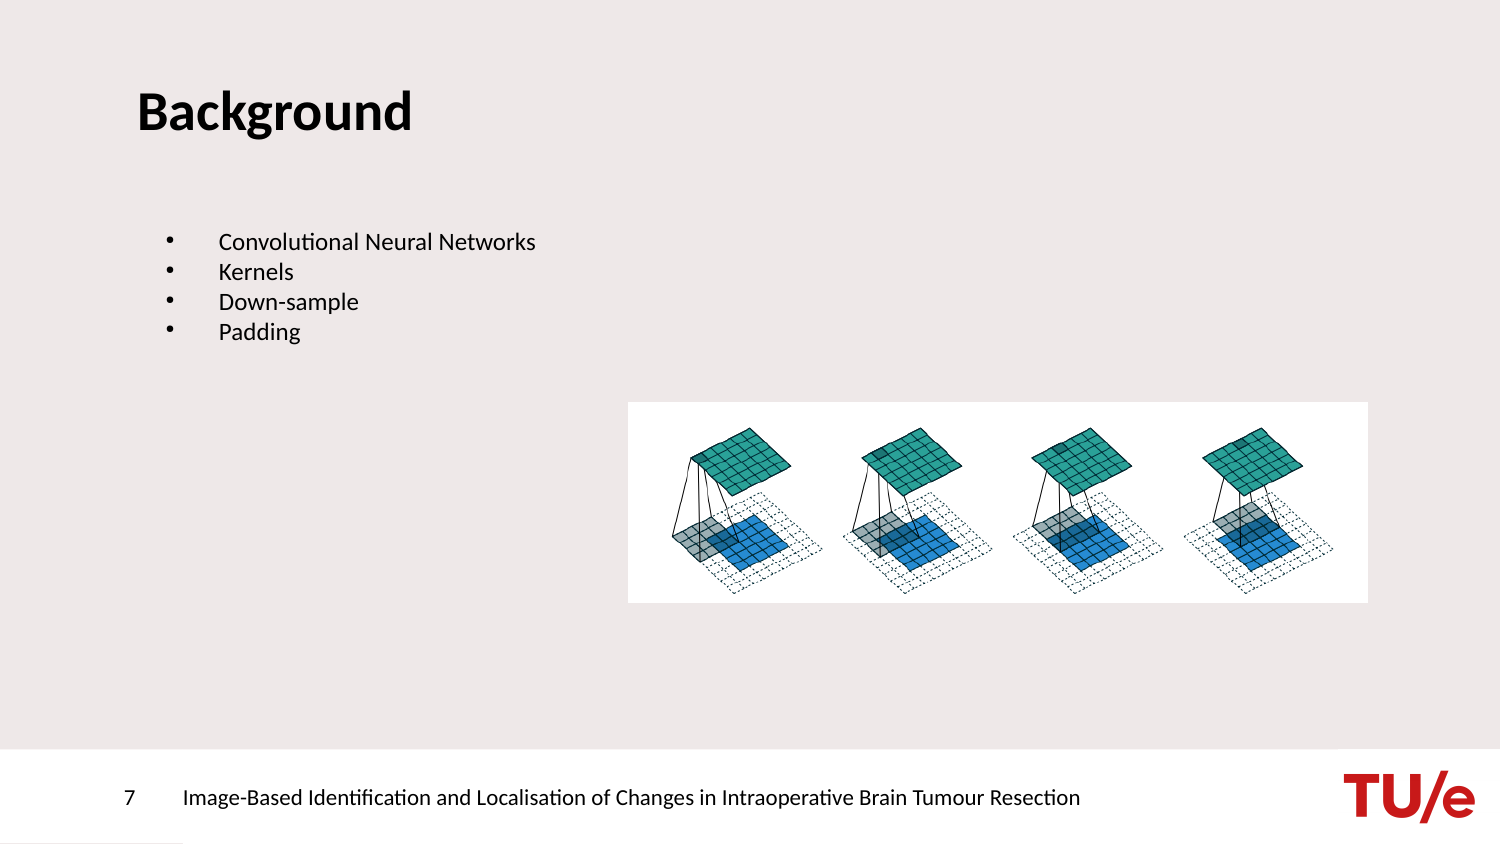

# Background
Convolutional Neural Networks
Kernels
Down-sample
Padding
7
Image-Based Identification and Localisation of Changes in Intraoperative Brain Tumour Resection